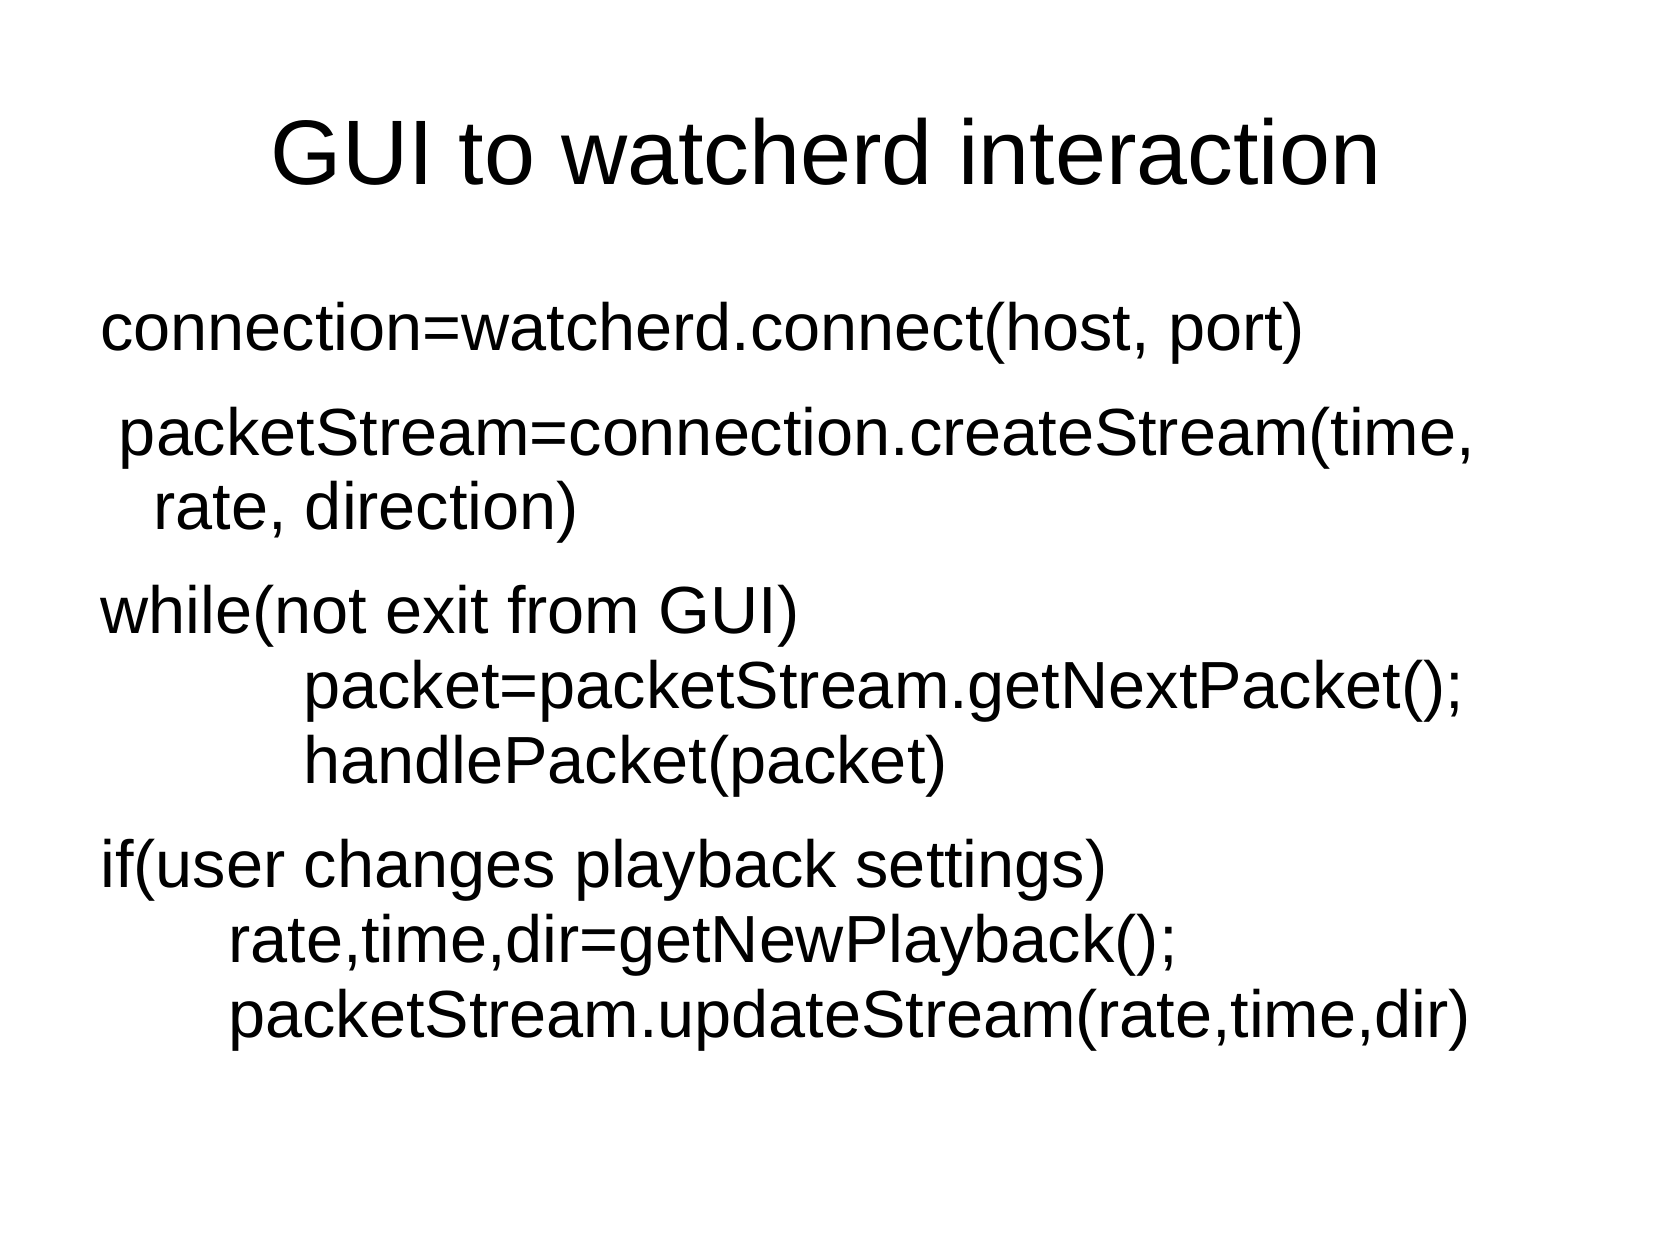

# GUI to watcherd interaction
connection=watcherd.connect(host, port)
 packetStream=connection.createStream(time, rate, direction)
while(not exit from GUI)
		packet=packetStream.getNextPacket();
		handlePacket(packet)
if(user changes playback settings)
	rate,time,dir=getNewPlayback();
	packetStream.updateStream(rate,time,dir)